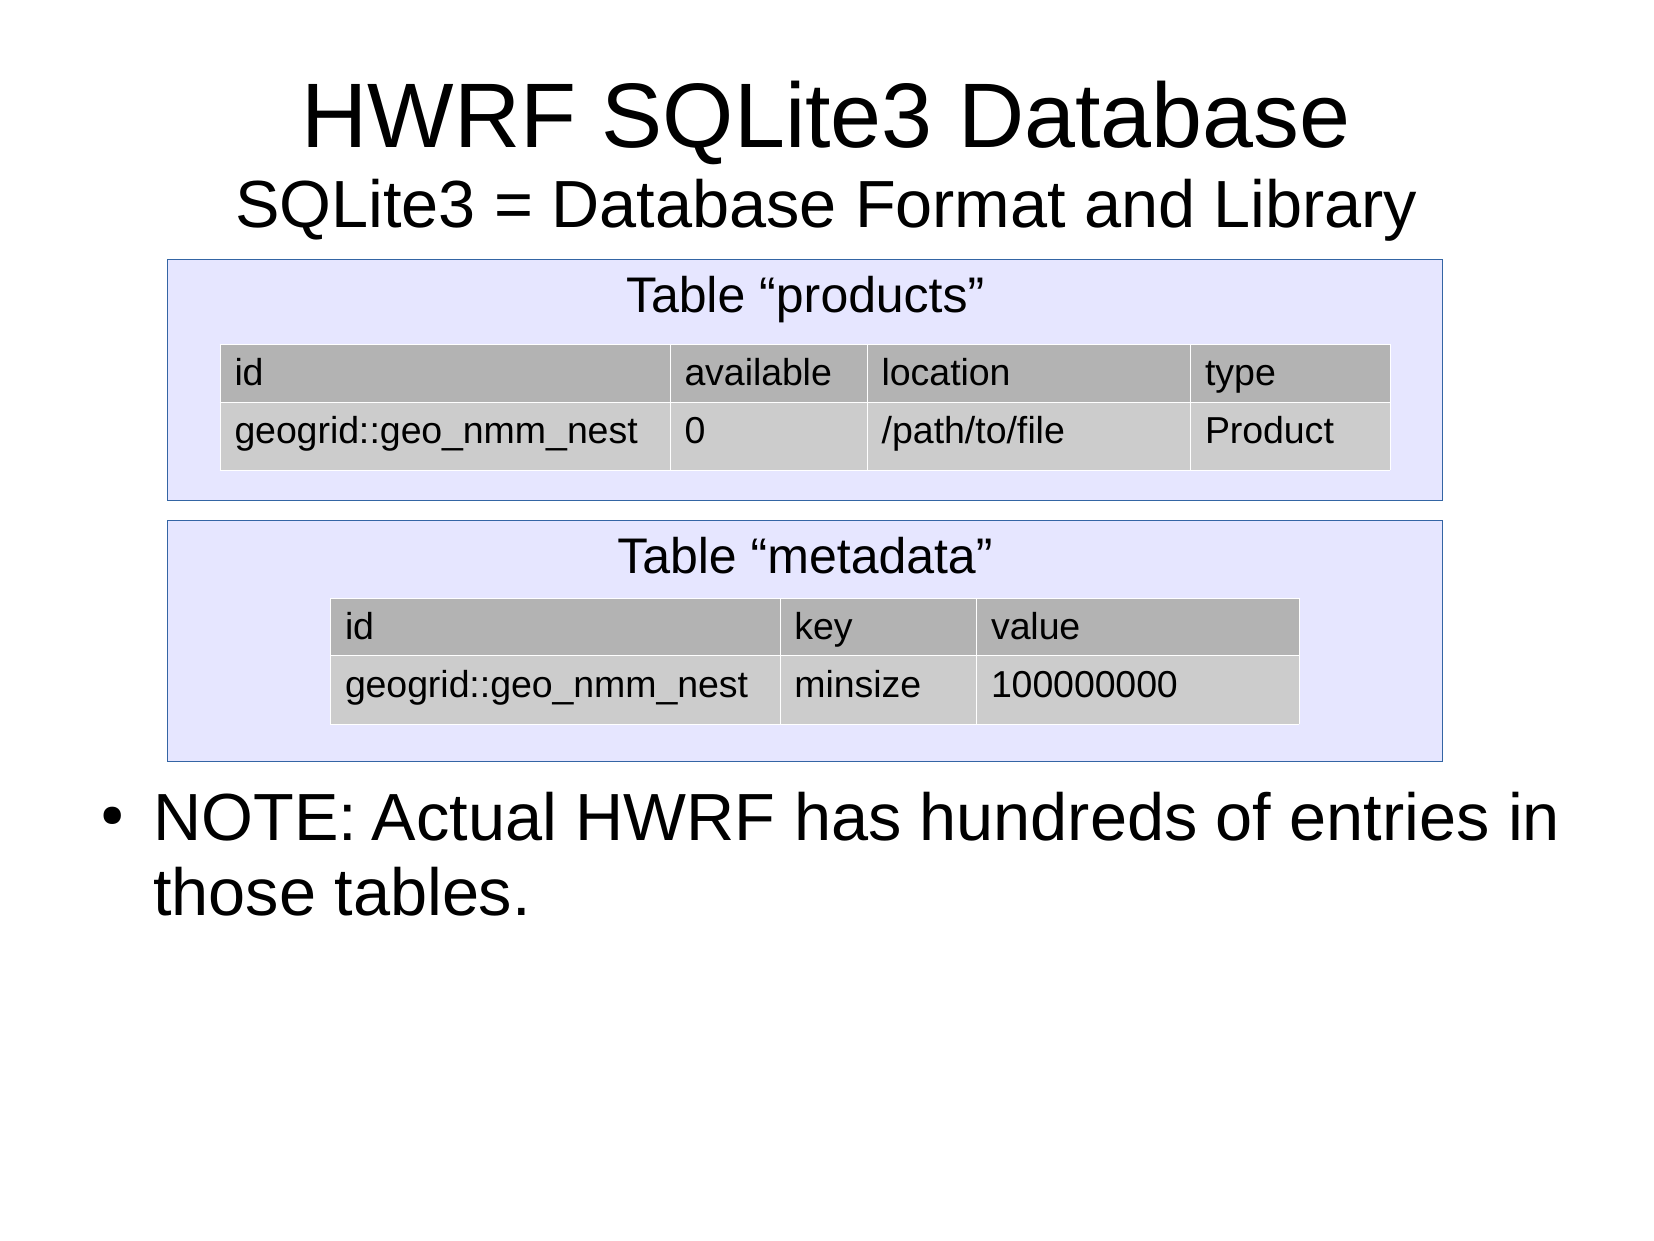

# HWRF SQLite3 Database SQLite3 = Database Format and Library
Table “products”
| id | available | location | type |
| --- | --- | --- | --- |
| geogrid::geo\_nmm\_nest | 0 | /path/to/file | Product |
Table “metadata”
| id | key | value |
| --- | --- | --- |
| geogrid::geo\_nmm\_nest | minsize | 100000000 |
NOTE: Actual HWRF has hundreds of entries in those tables.